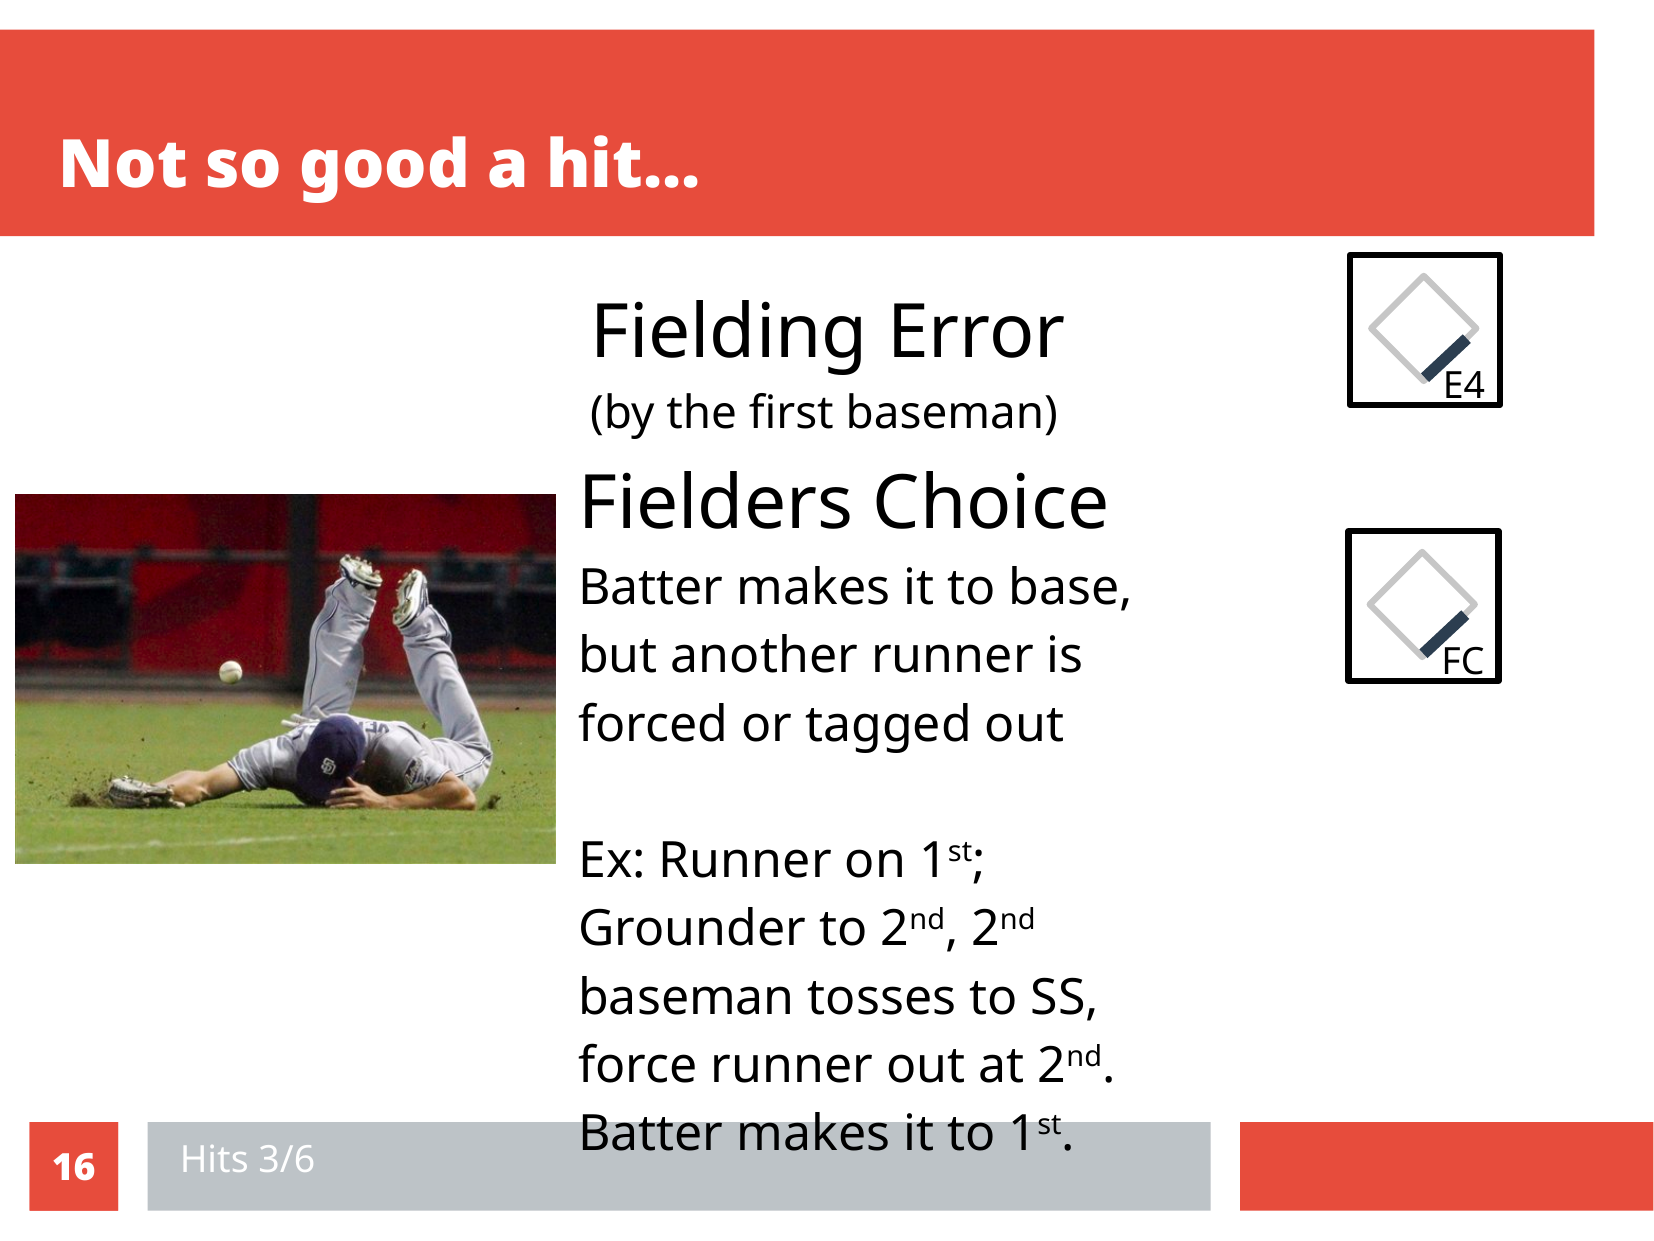

# Not so good a hit...
Fielding Error
(by the first baseman)
E4
Fielders Choice
Batter makes it to base, but another runner is forced or tagged out
Ex: Runner on 1st; Grounder to 2nd, 2nd baseman tosses to SS, force runner out at 2nd. Batter makes it to 1st.
FC
16
Hits 3/6